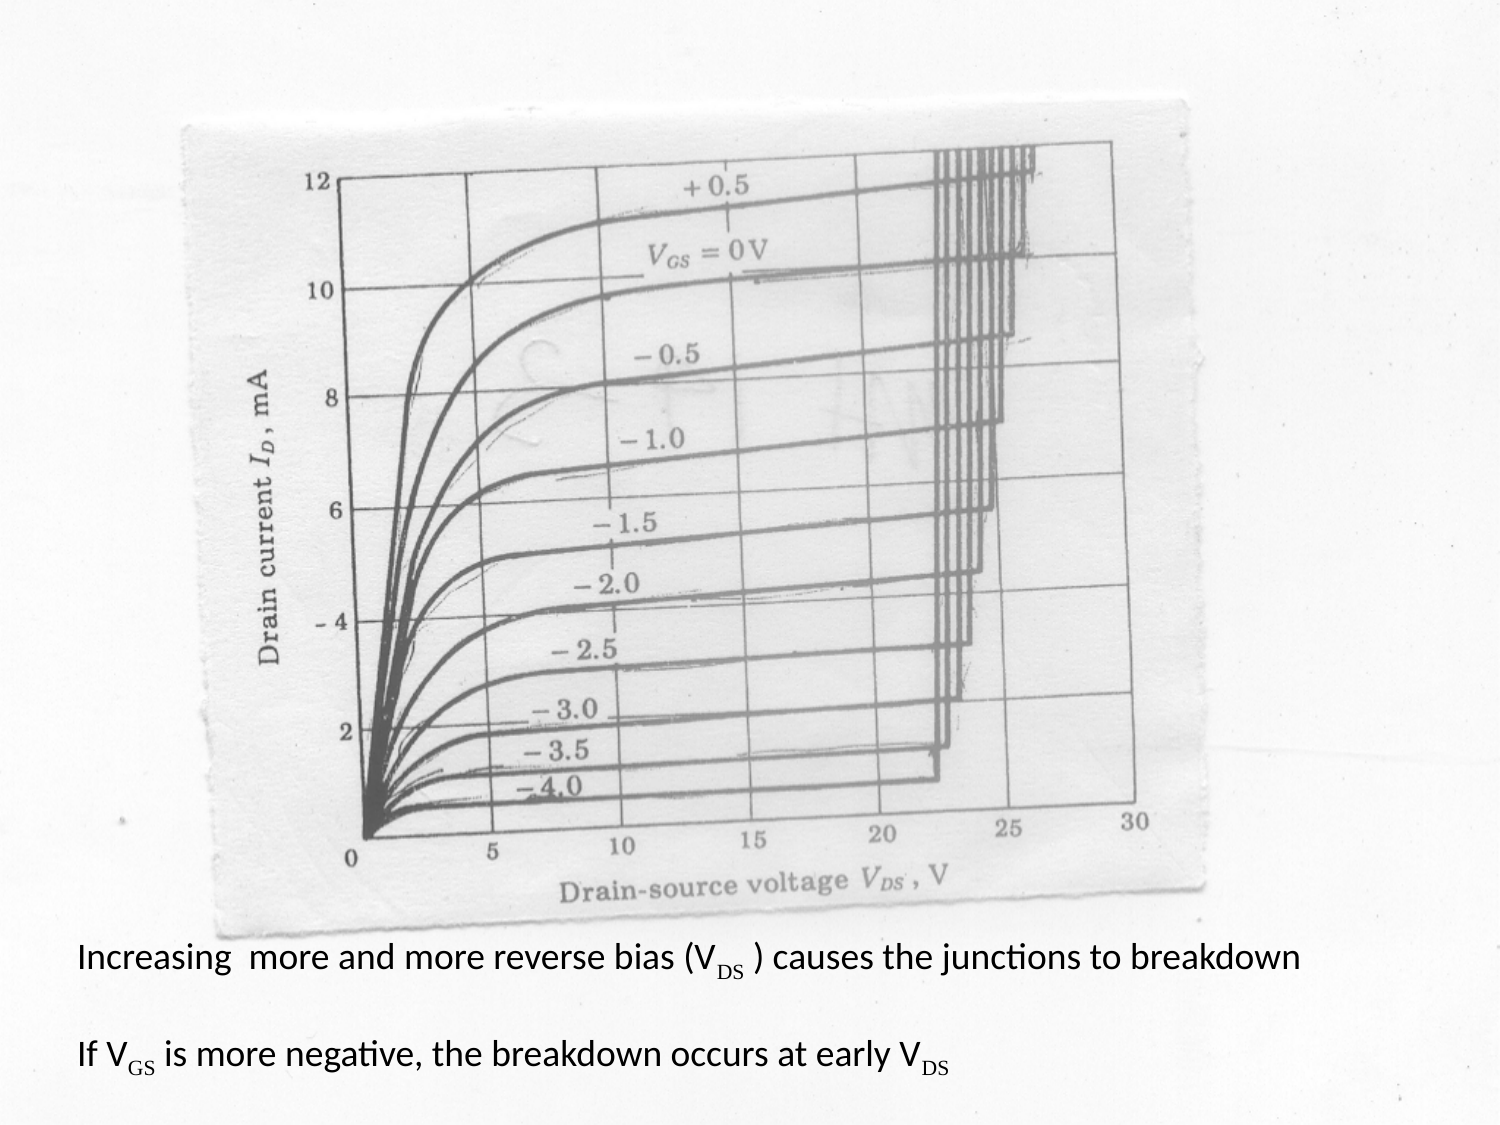

Increasing more and more reverse bias (VDS ) causes the junctions to breakdown
If VGS is more negative, the breakdown occurs at early VDS